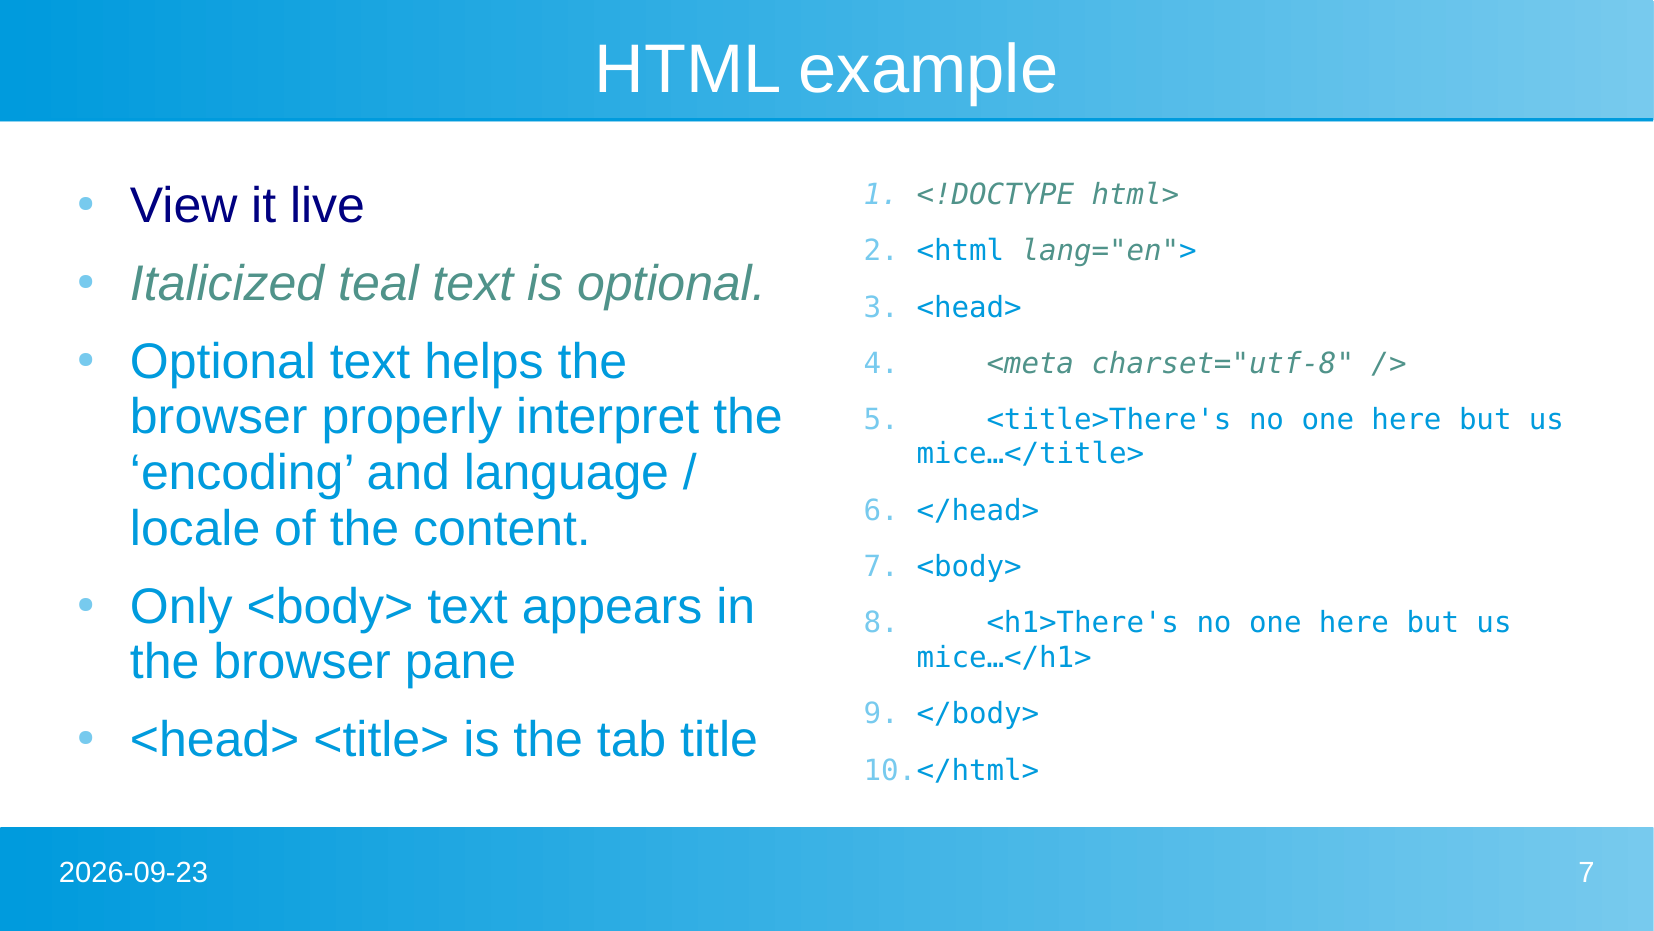

# HTML example
View it live
Italicized teal text is optional.
Optional text helps the browser properly interpret the ‘encoding’ and language / locale of the content.
Only <body> text appears in the browser pane
<head> <title> is the tab title
<!DOCTYPE html>
<html lang="en">
<head>
 <meta charset="utf-8" />
 <title>There's no one here but us mice…</title>
</head>
<body>
 <h1>There's no one here but us mice…</h1>
</body>
</html>
7